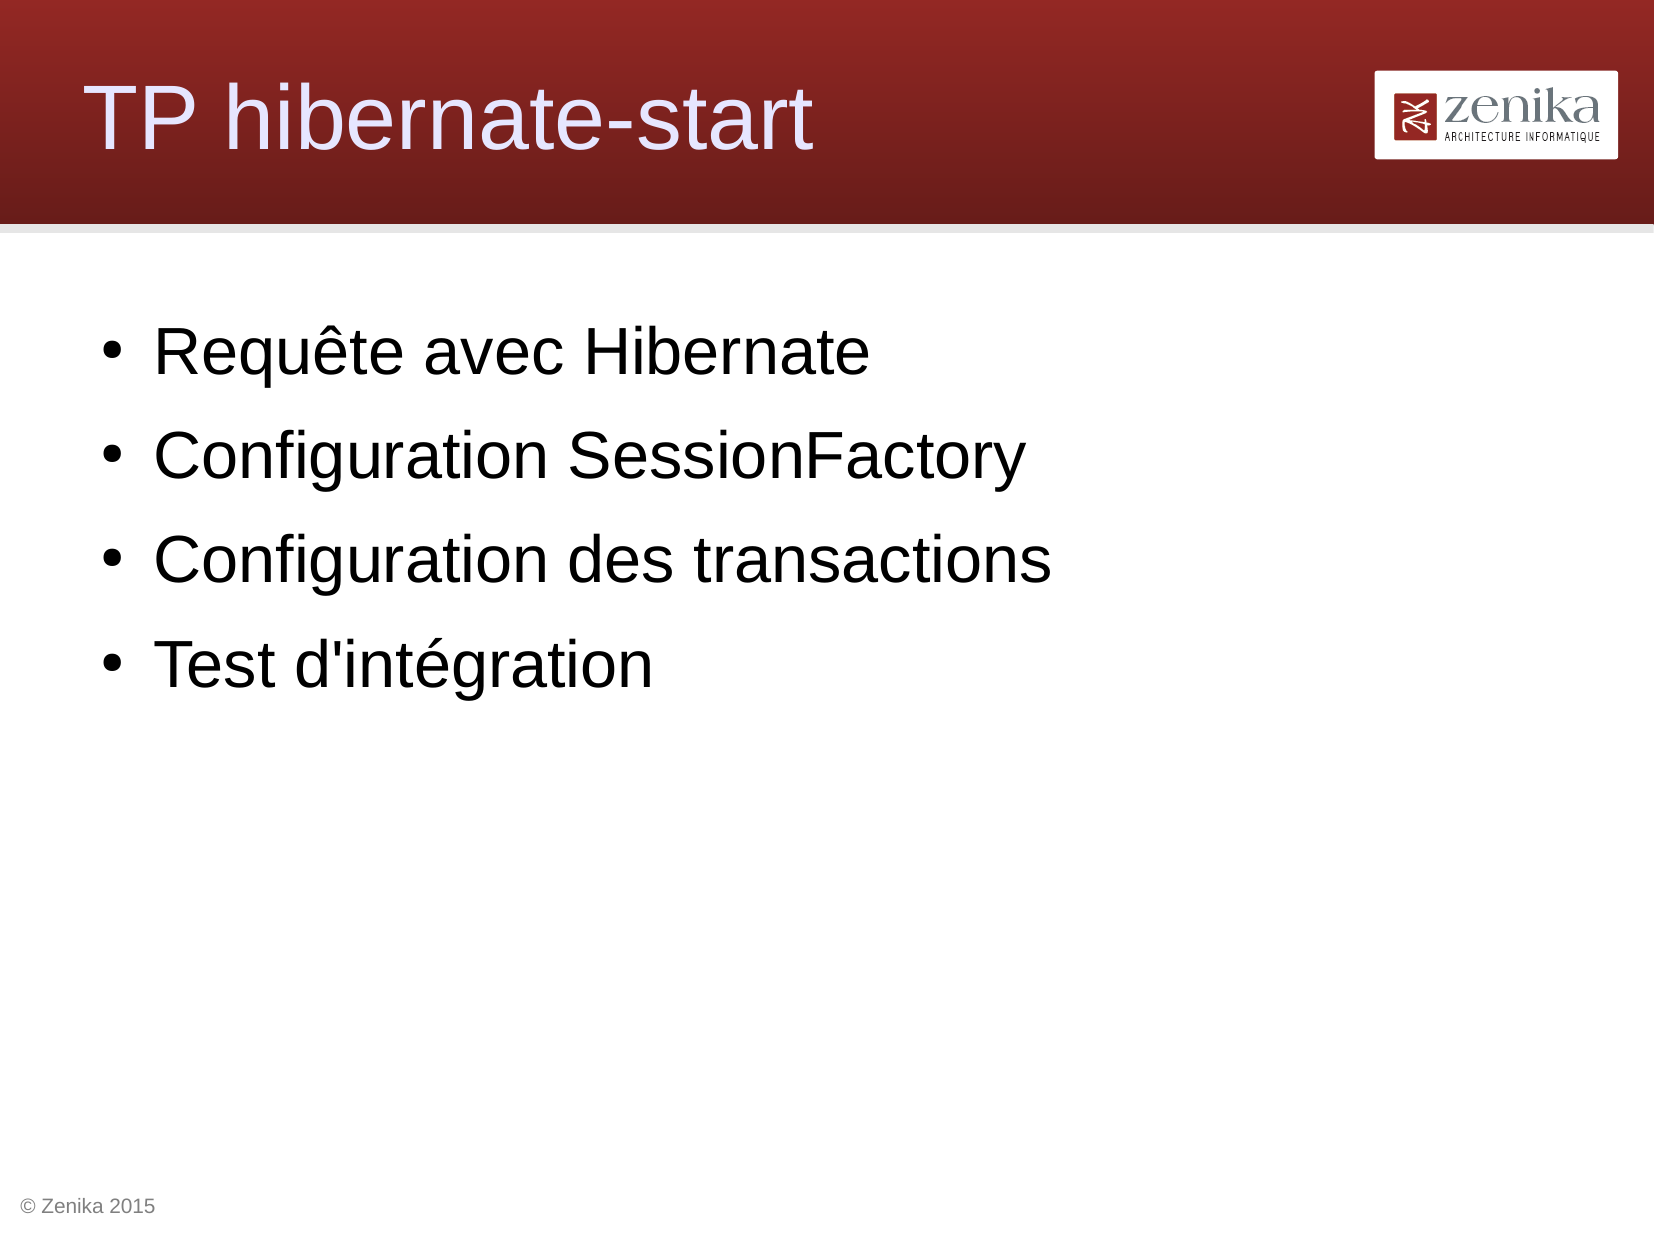

# TP hibernate-start
Requête avec Hibernate
Configuration SessionFactory
Configuration des transactions
Test d'intégration